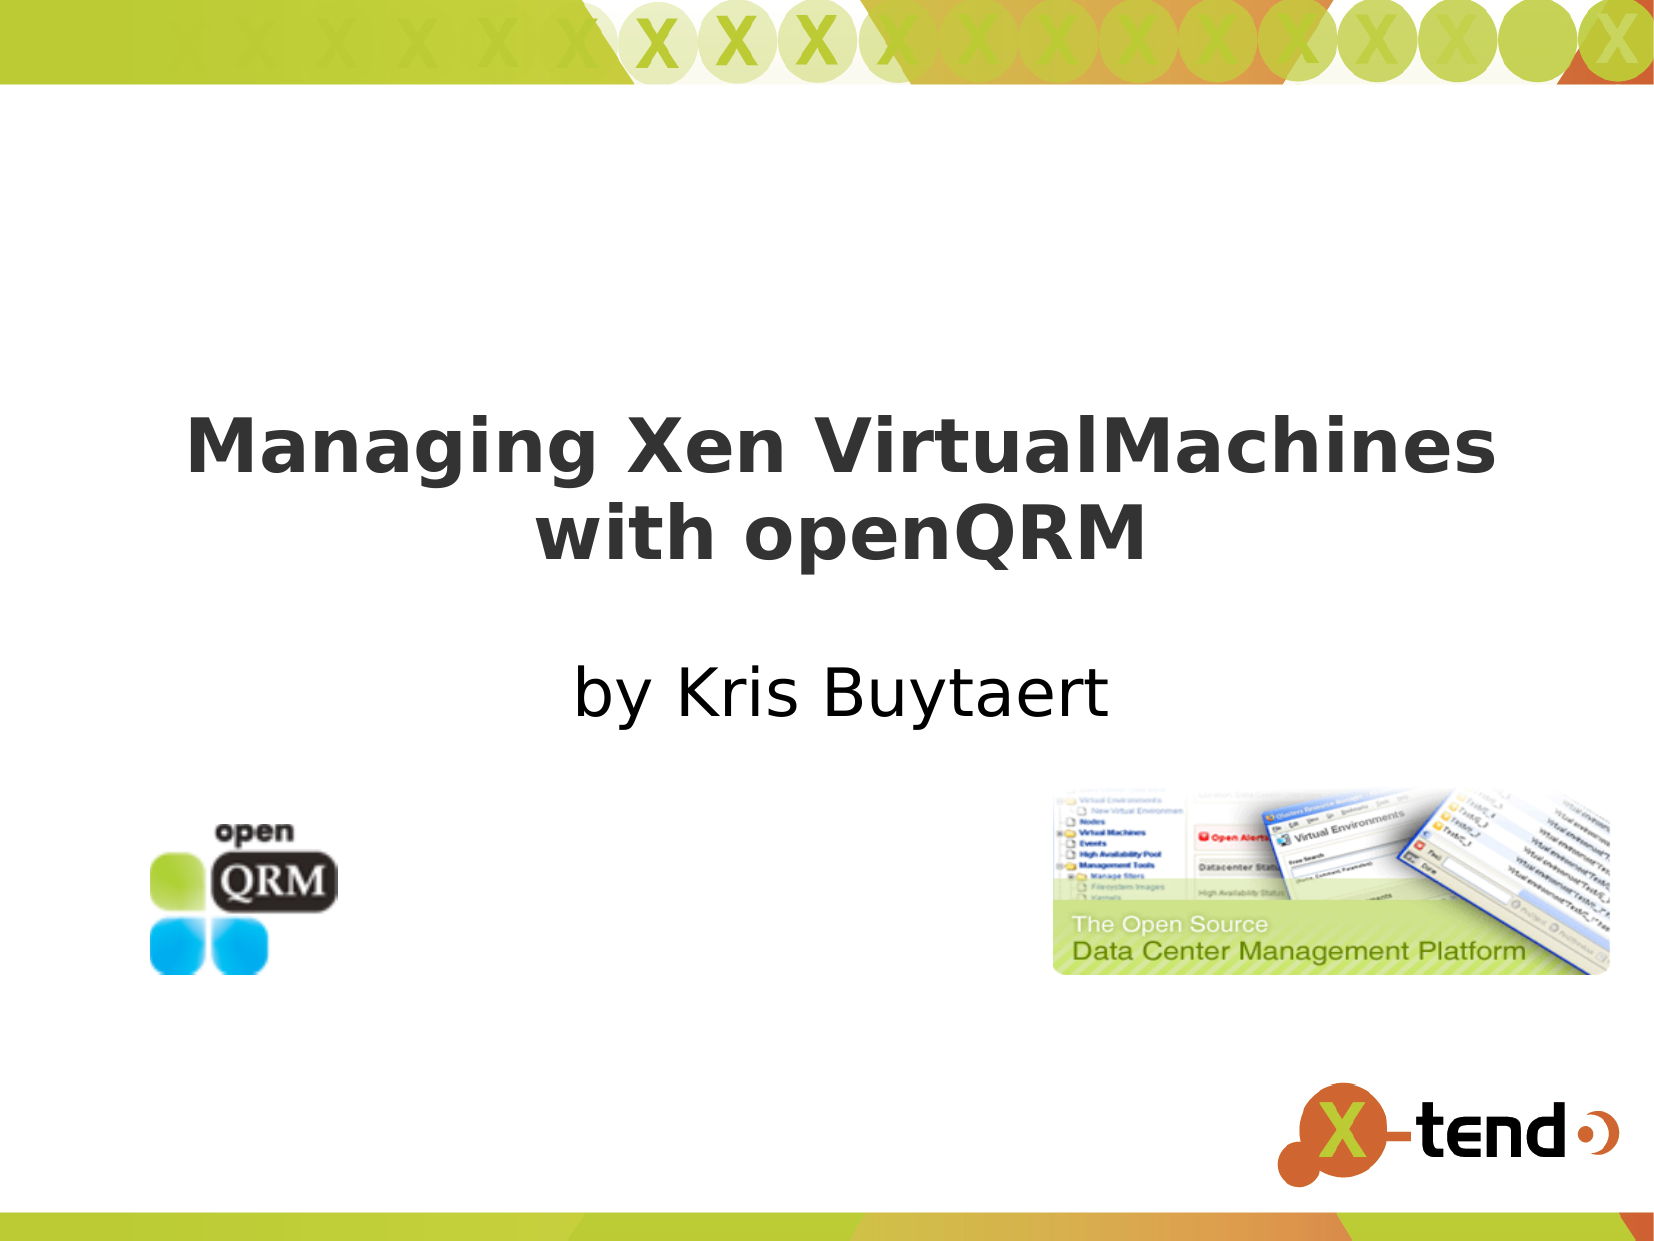

# Managing Xen VirtualMachines with openQRM by Kris Buytaert